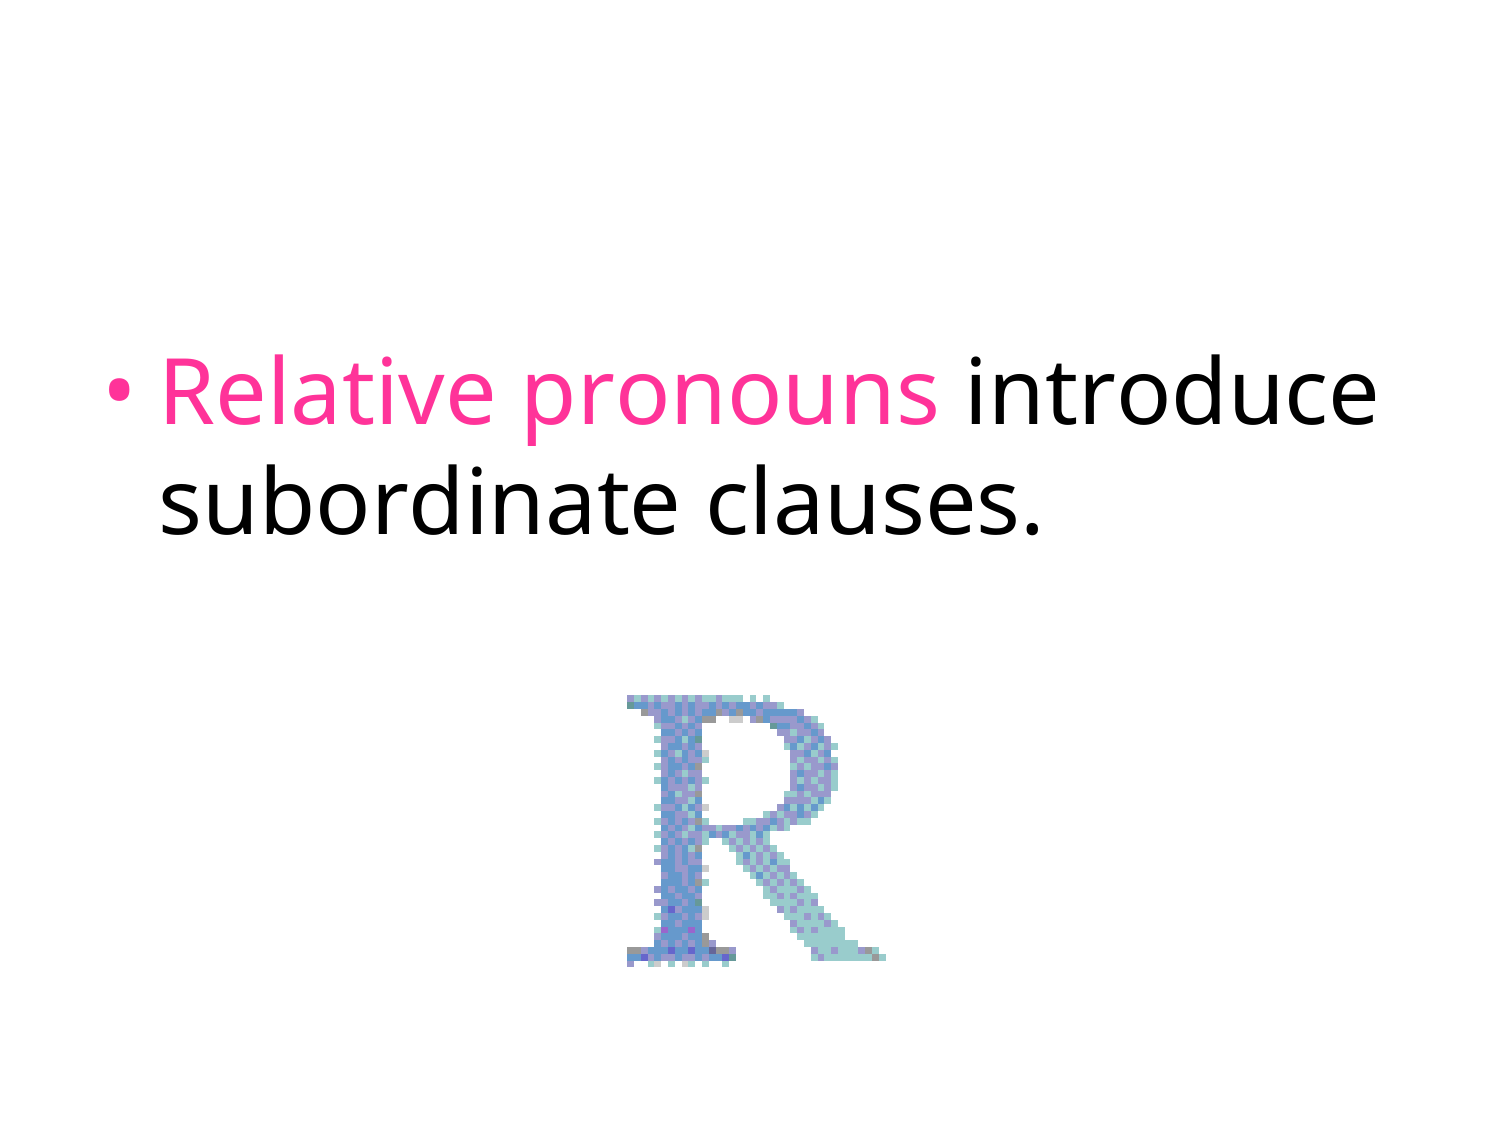

Relative Pronouns
Relative pronouns introduce subordinate clauses.